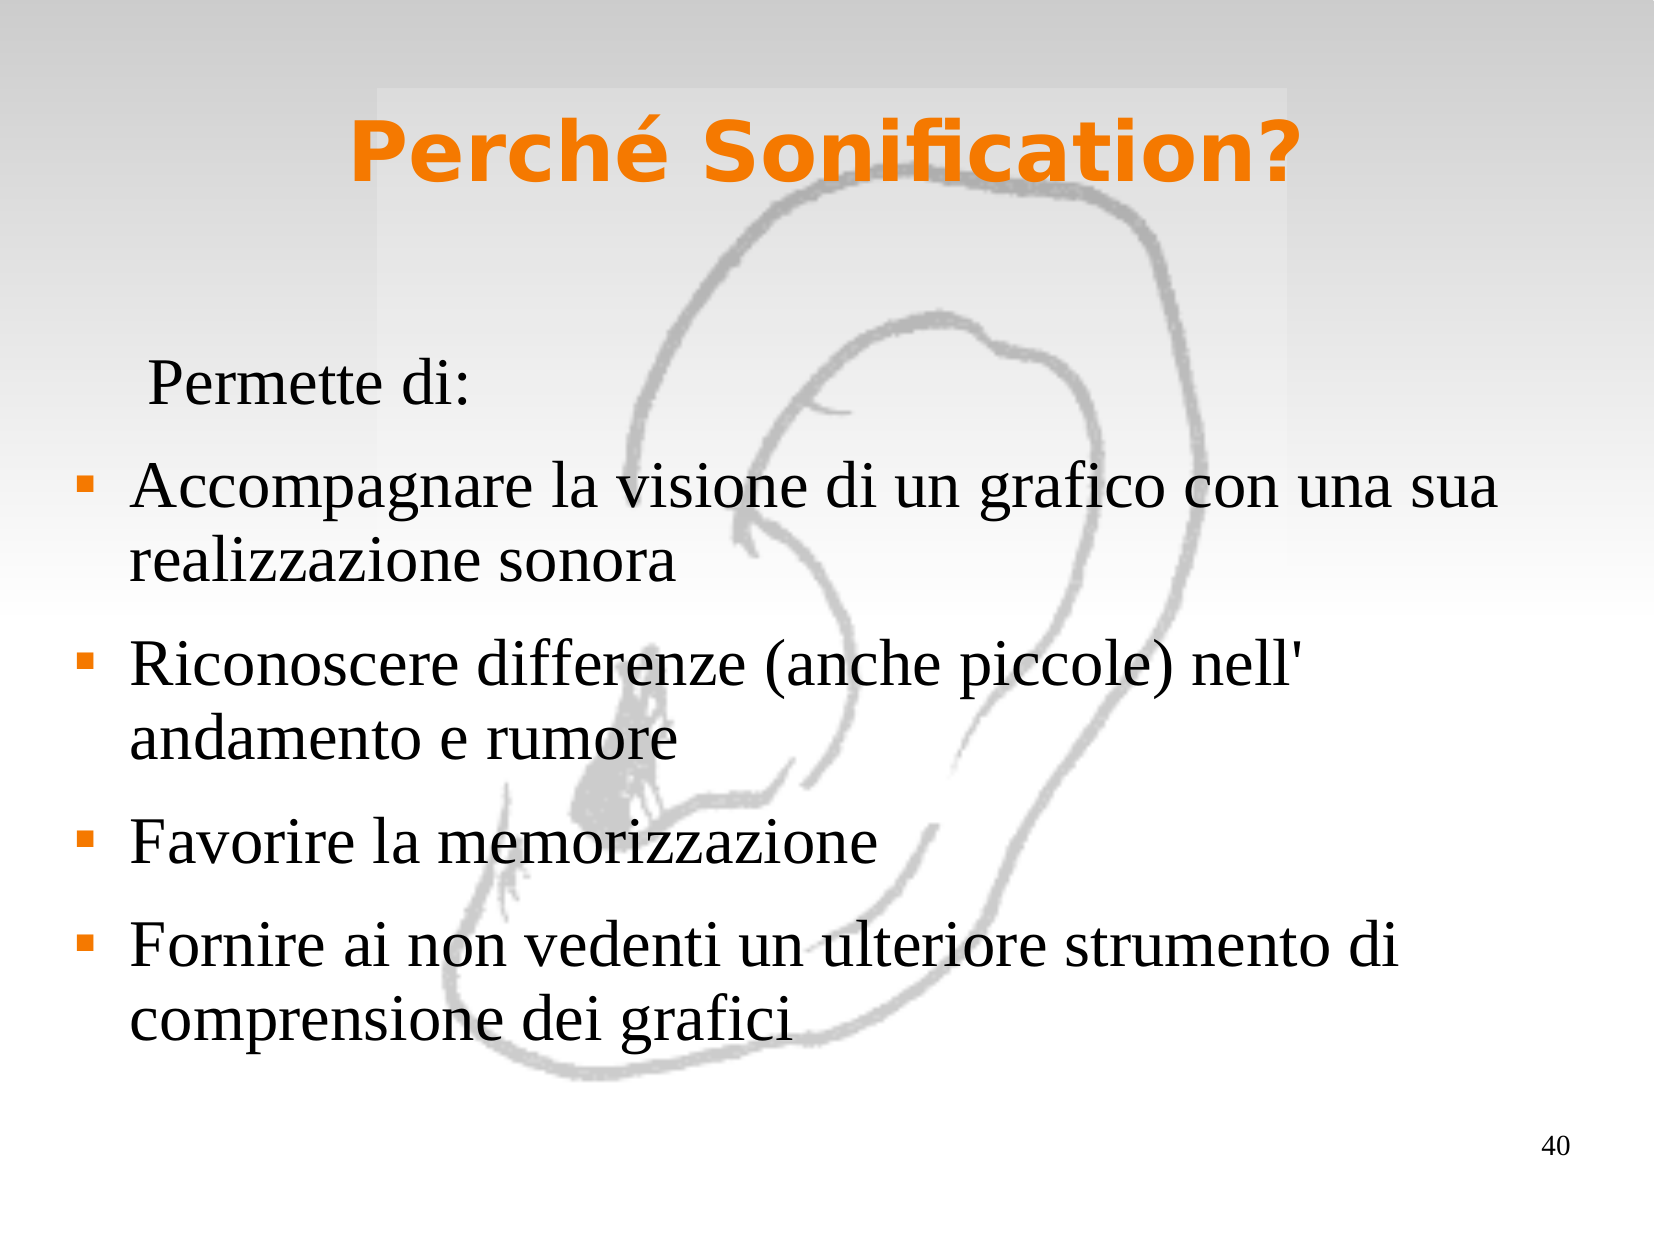

# Perché Sonification?
Permette di:
Accompagnare la visione di un grafico con una sua realizzazione sonora
Riconoscere differenze (anche piccole) nell' andamento e rumore
Favorire la memorizzazione
Fornire ai non vedenti un ulteriore strumento di comprensione dei grafici
40